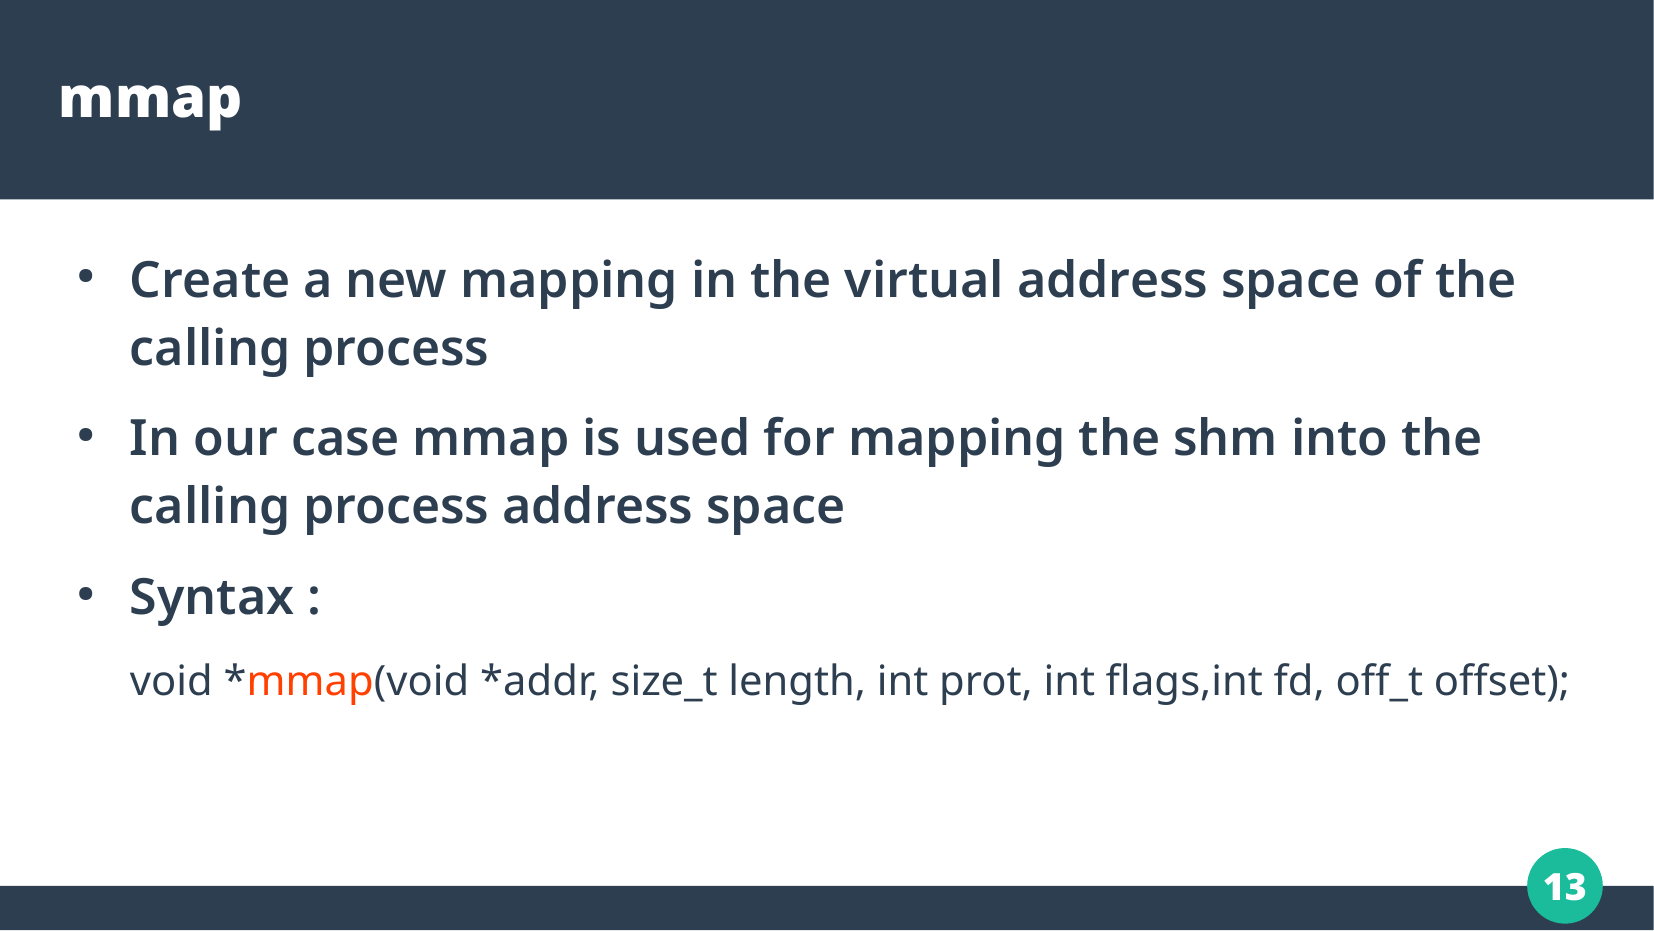

# mmap
Create a new mapping in the virtual address space of the calling process
In our case mmap is used for mapping the shm into the calling process address space
Syntax :
void *mmap(void *addr, size_t length, int prot, int flags,int fd, off_t offset);